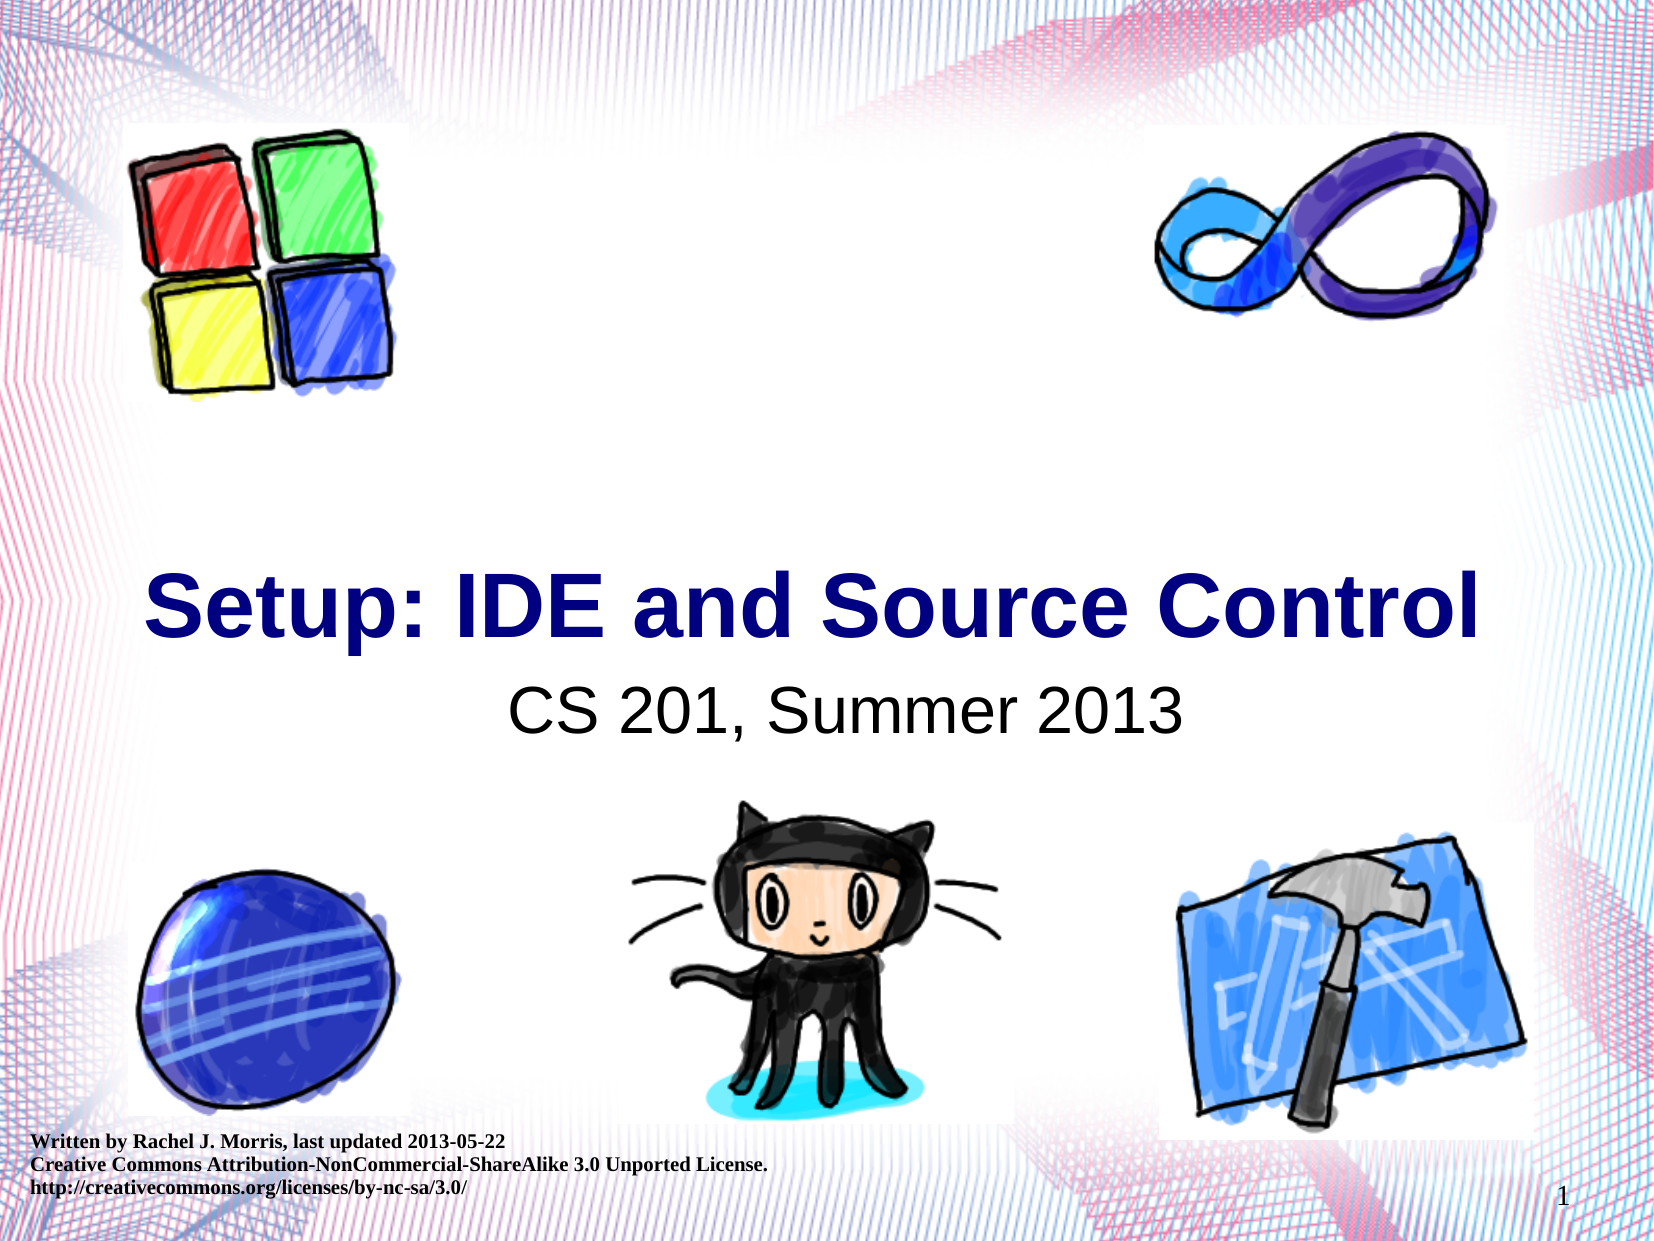

# Setup: IDE and Source Control
CS 201, Summer 2013
Creative Commons Attribution-NonCommercial-ShareAlike 3.0 Unported License. (http://creativecommons.org/licenses/by-nc-sa/3.0/)
1